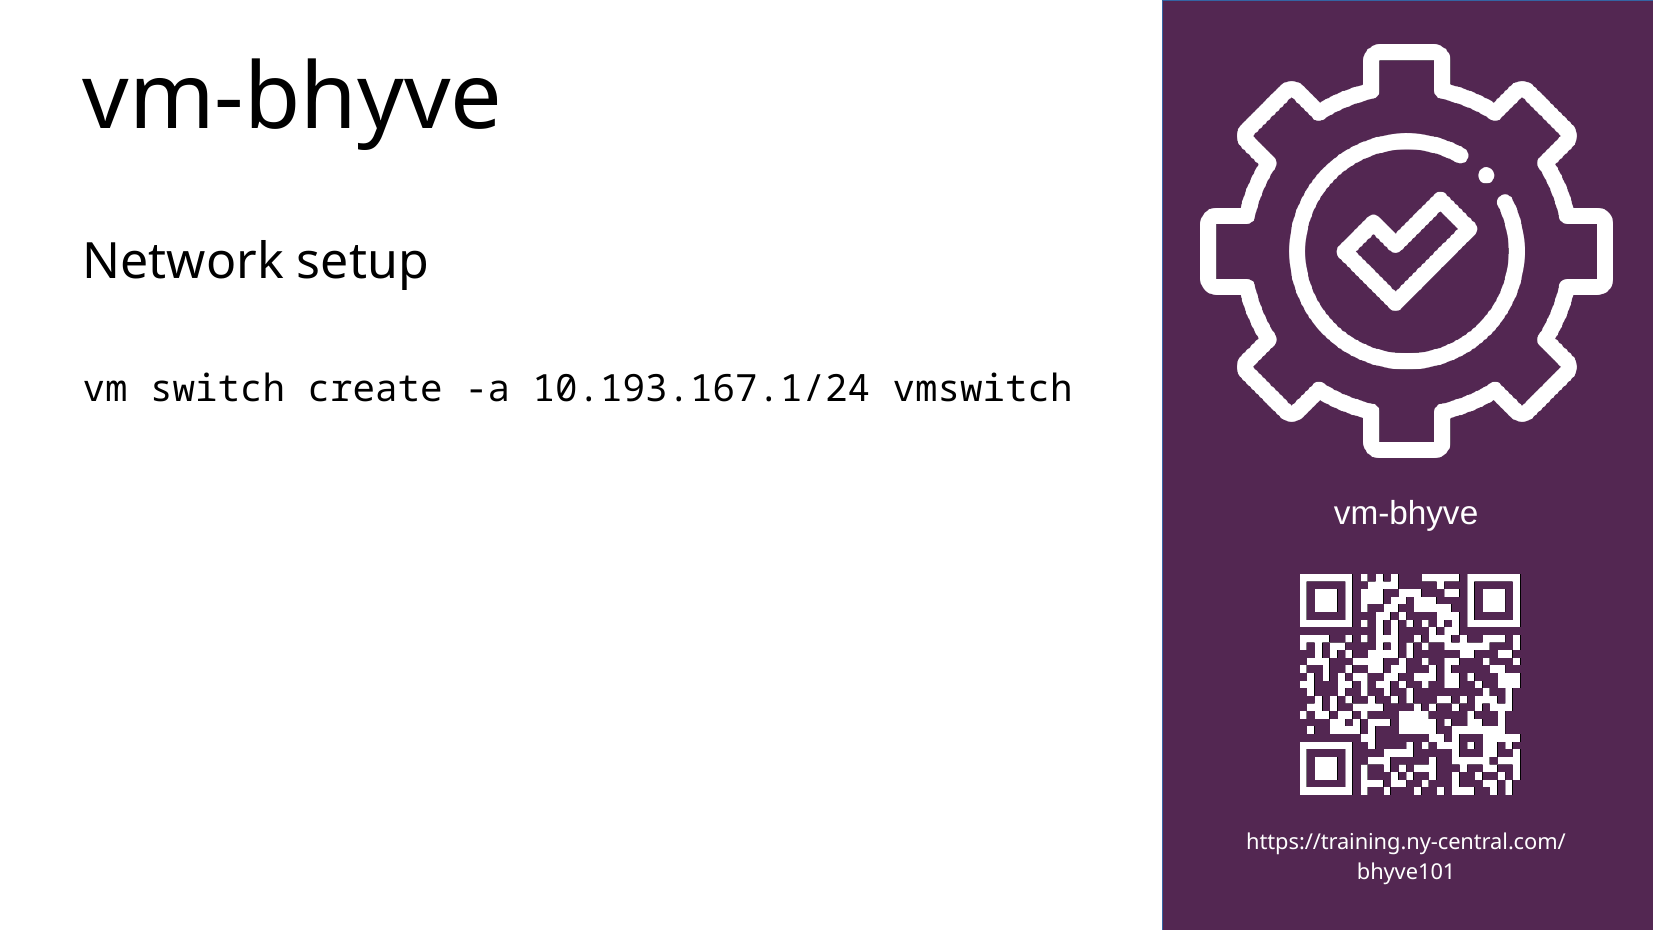

# vm-bhyve
Network setup
vm switch create -a 10.193.167.1/24 vmswitch
vm-bhyve
https://training.ny-central.com/bhyve101